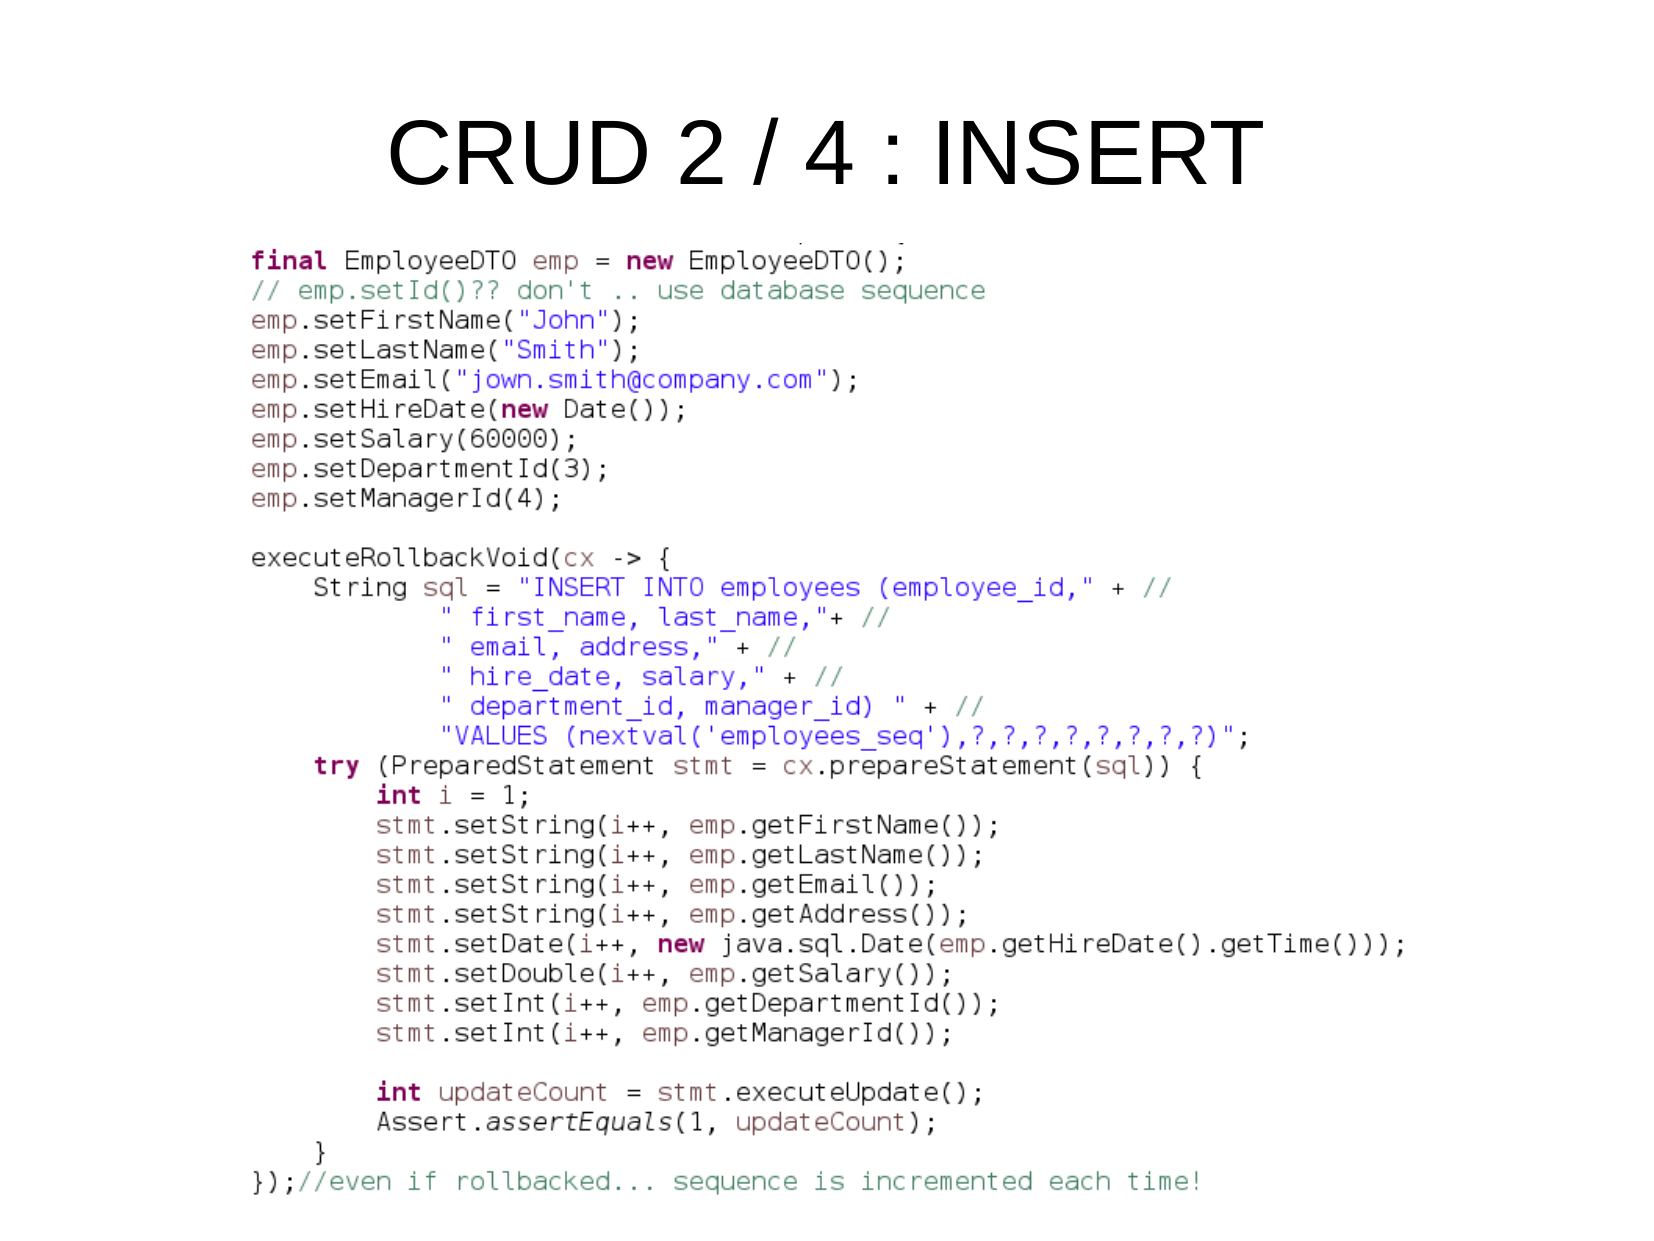

# CRUD 2 / 4 : INSERT